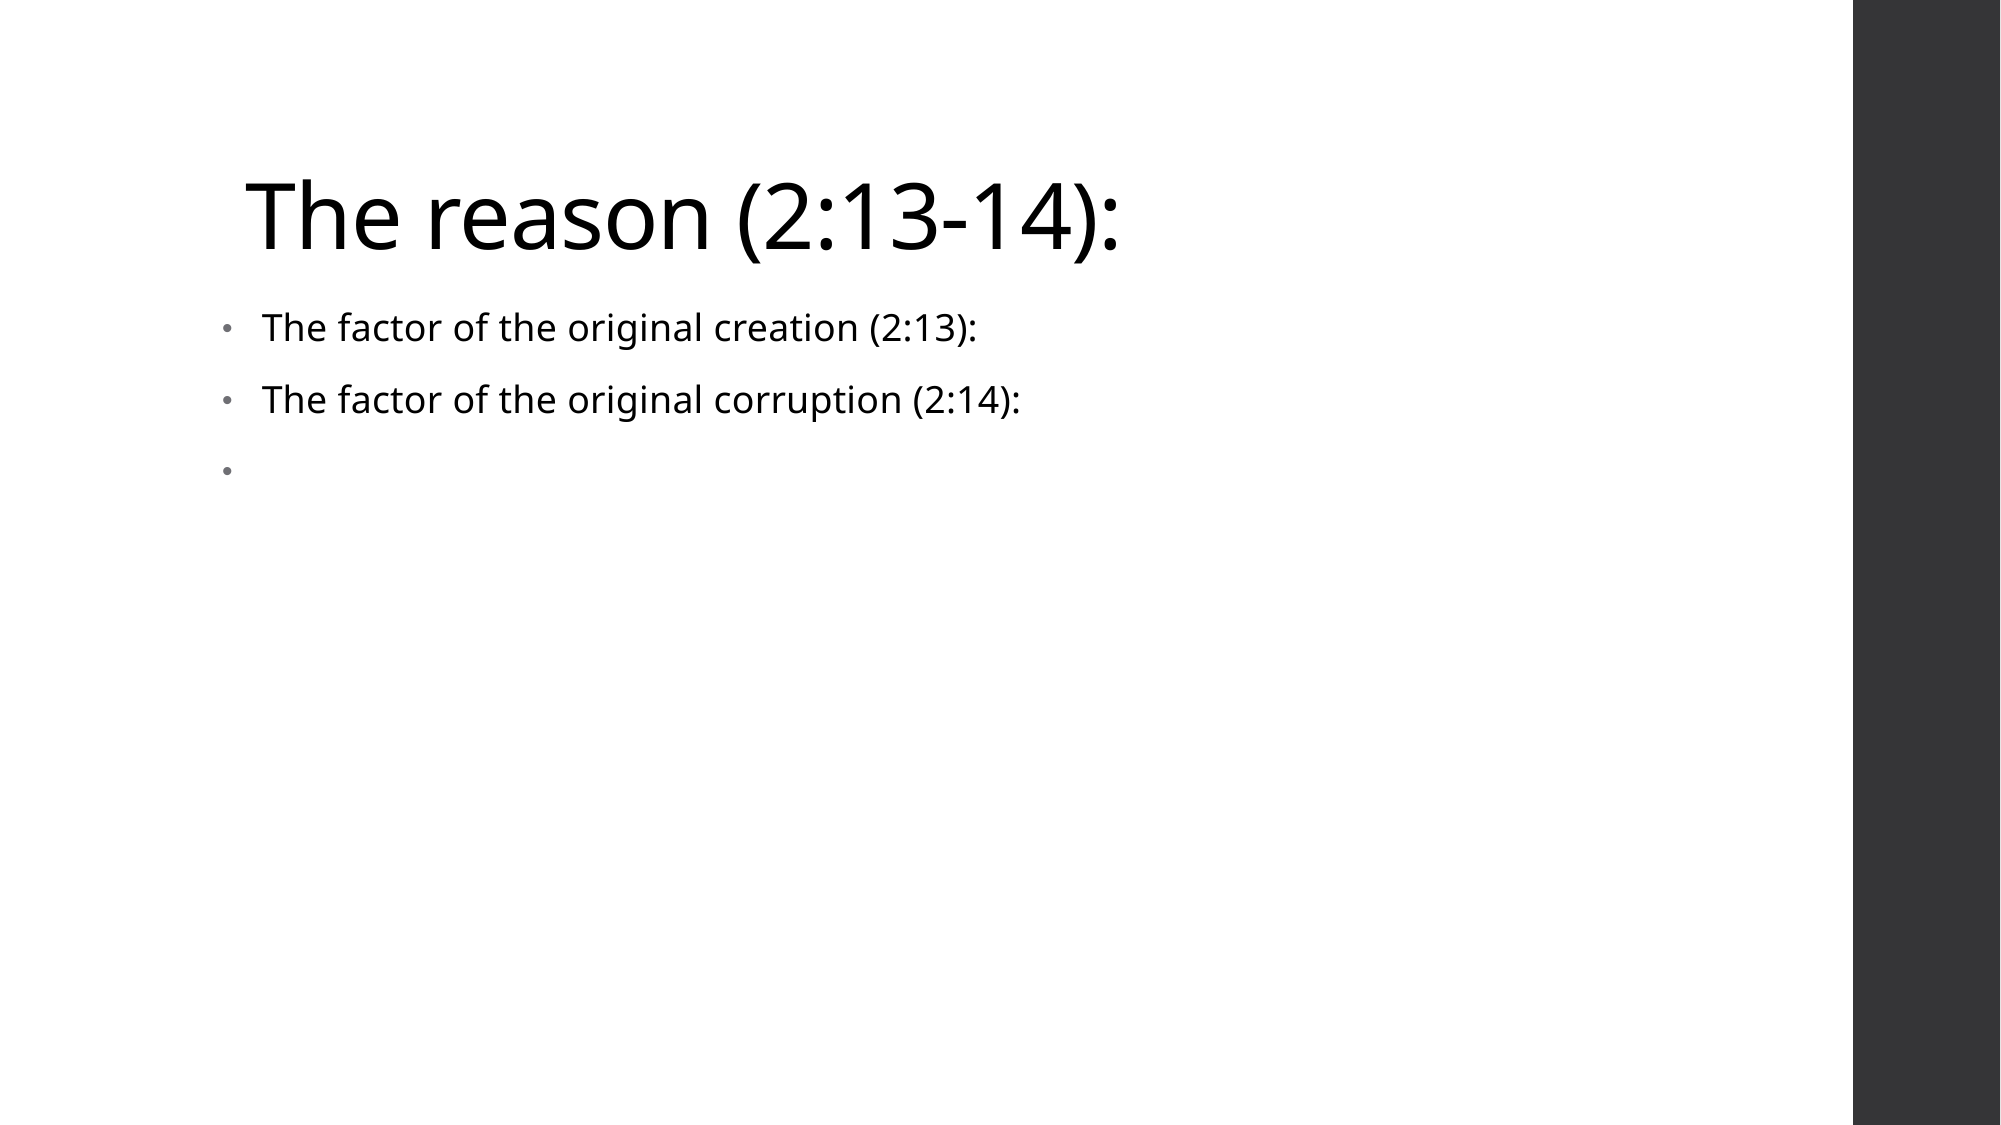

# The reason (2:13-14):
 The factor of the original creation (2:13):
 The factor of the original corruption (2:14):